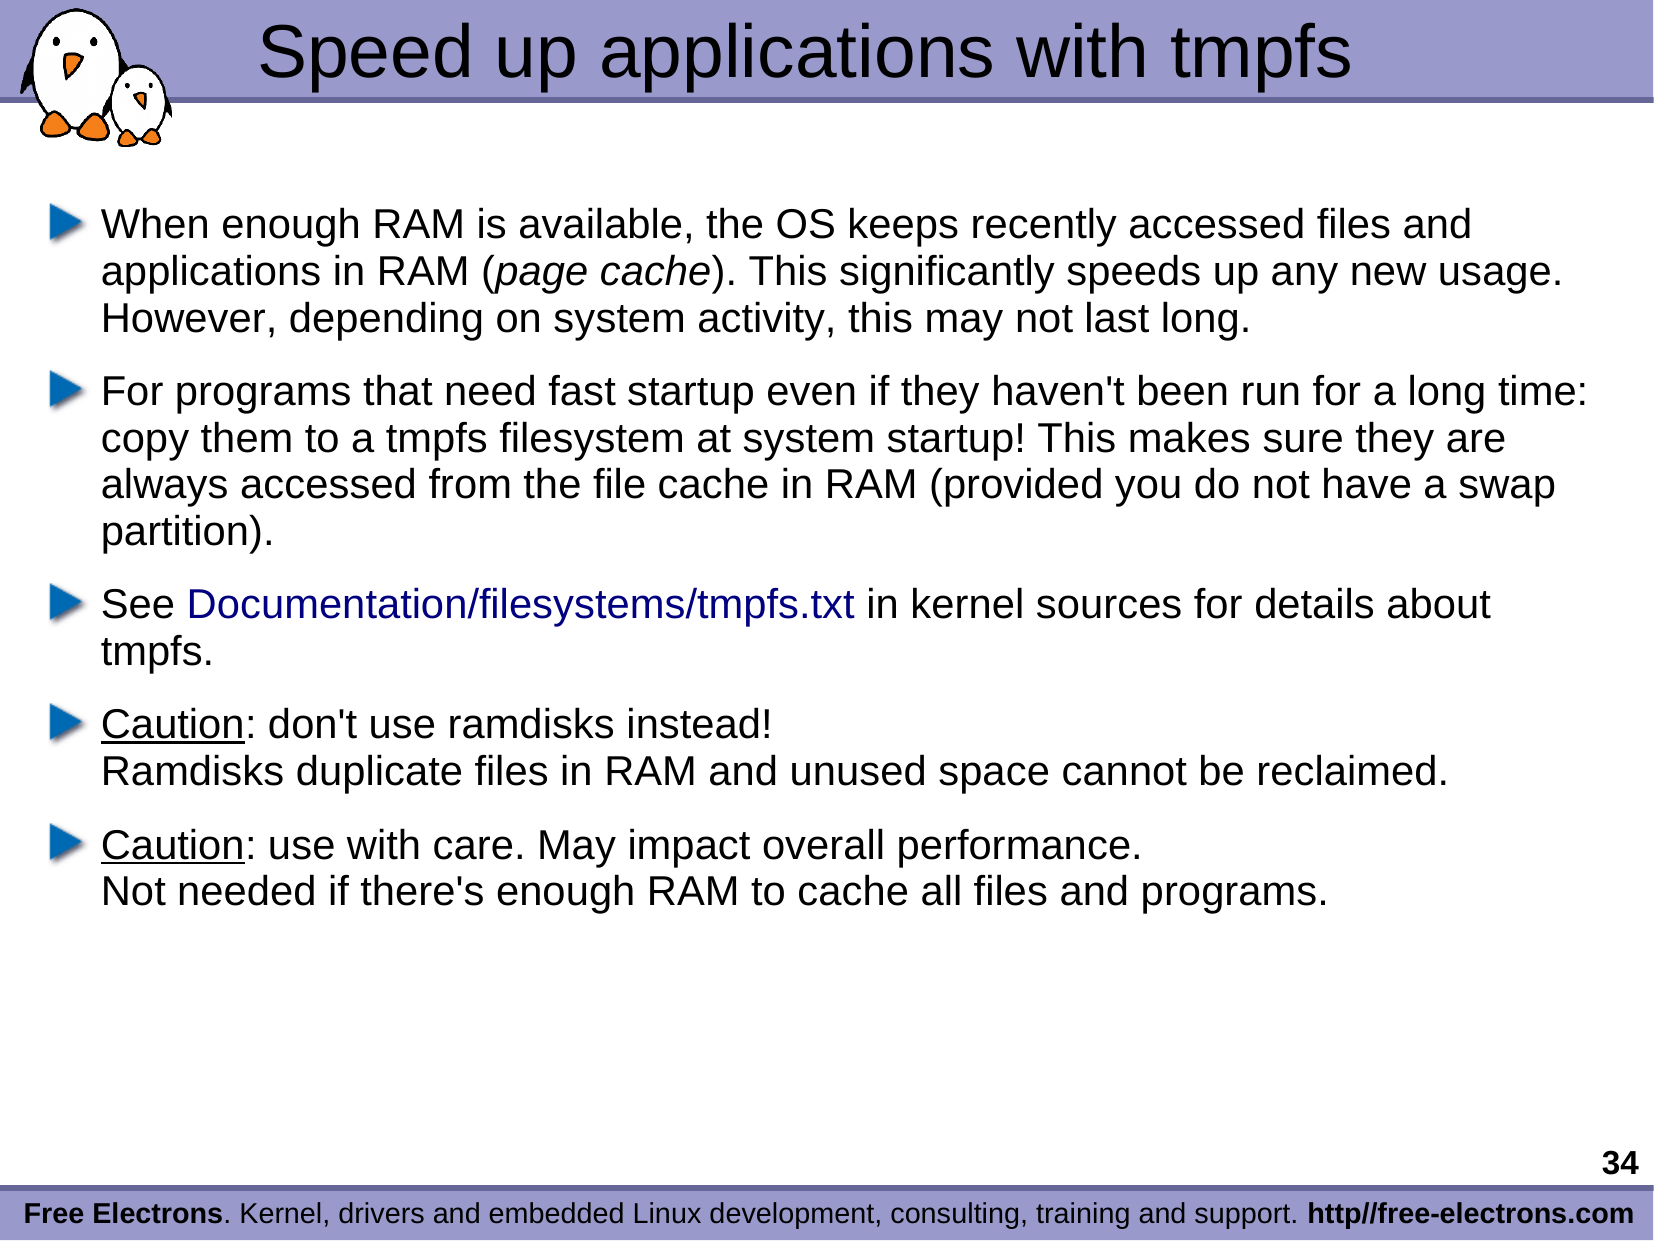

# Speed up applications with tmpfs
When enough RAM is available, the OS keeps recently accessed files and applications in RAM (page cache). This significantly speeds up any new usage. However, depending on system activity, this may not last long.
For programs that need fast startup even if they haven't been run for a long time: copy them to a tmpfs filesystem at system startup! This makes sure they are always accessed from the file cache in RAM (provided you do not have a swap partition).
See Documentation/filesystems/tmpfs.txt in kernel sources for details about tmpfs.
Caution: don't use ramdisks instead!
Ramdisks duplicate files in RAM and unused space cannot be reclaimed.
Caution: use with care. May impact overall performance.
Not needed if there's enough RAM to cache all files and programs.